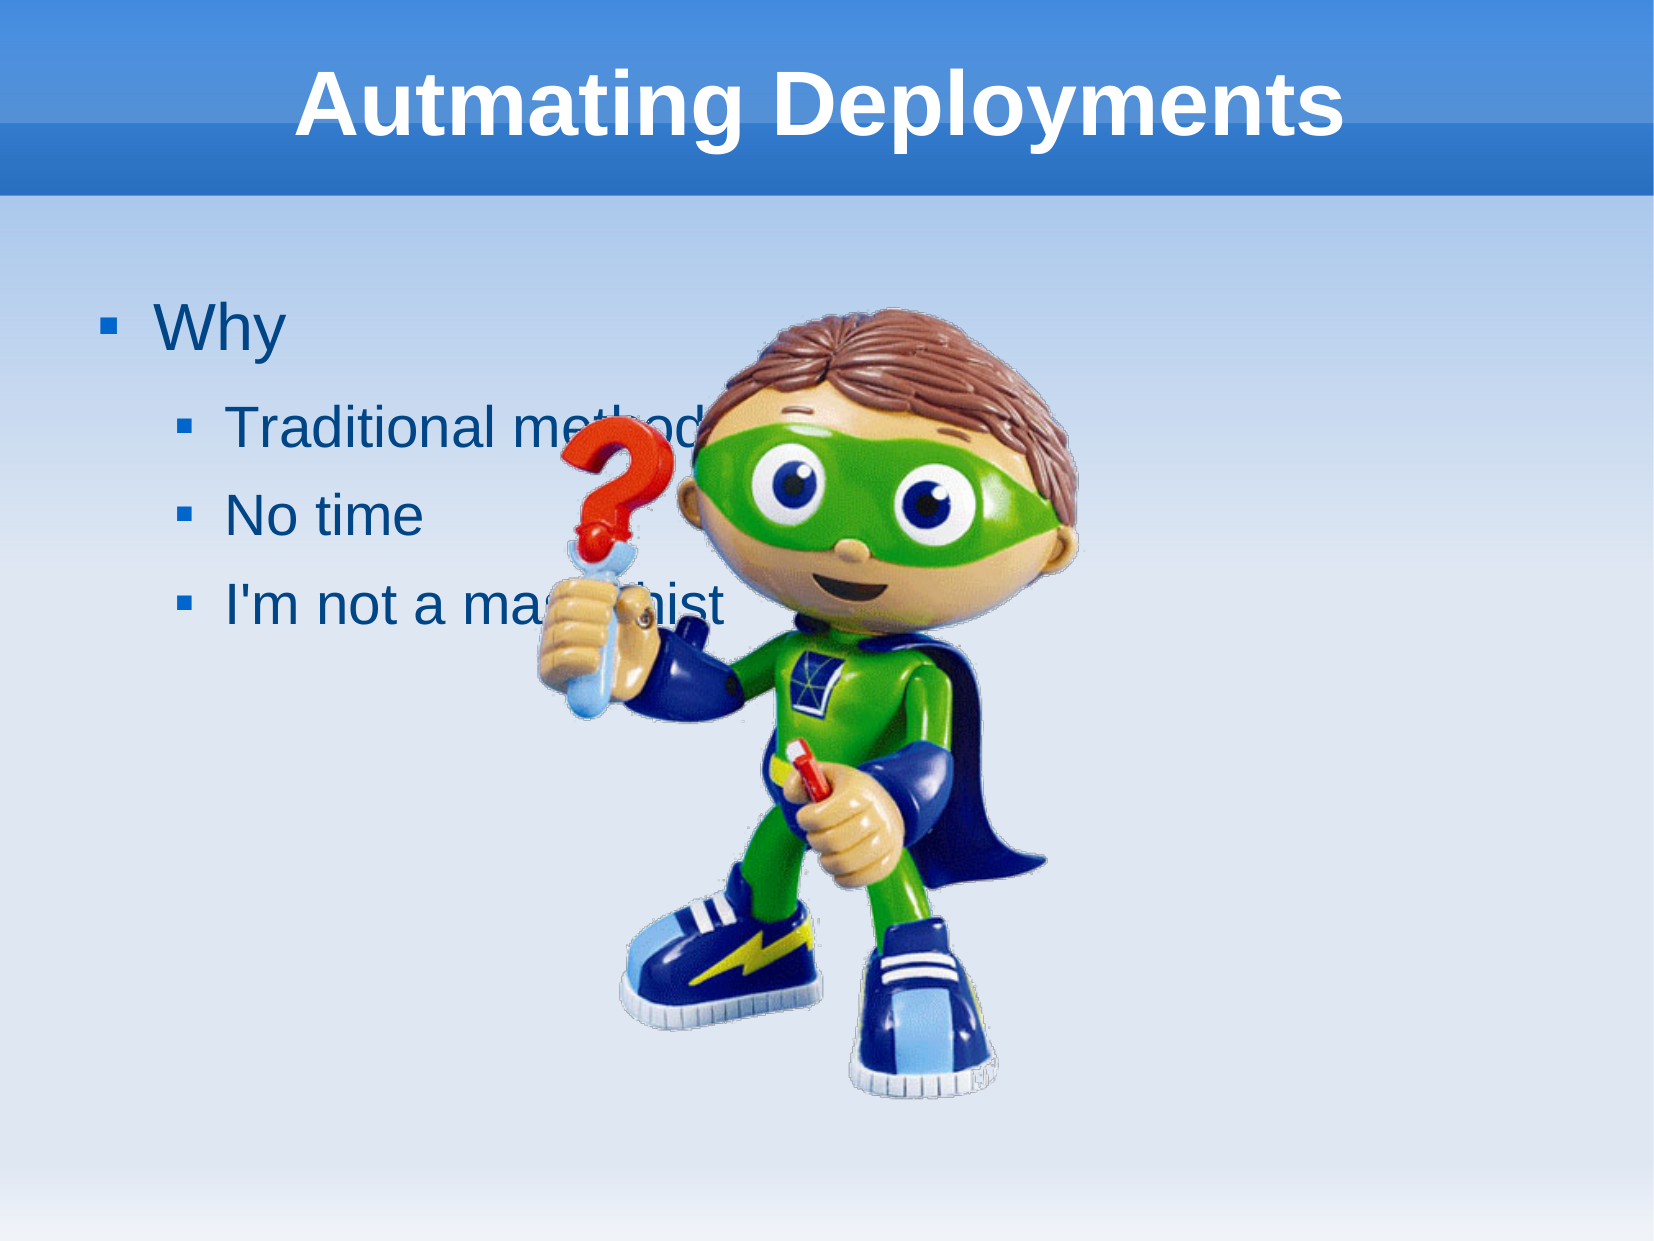

# Autmating Deployments
Why
Traditional methods suck
No time
I'm not a masochist